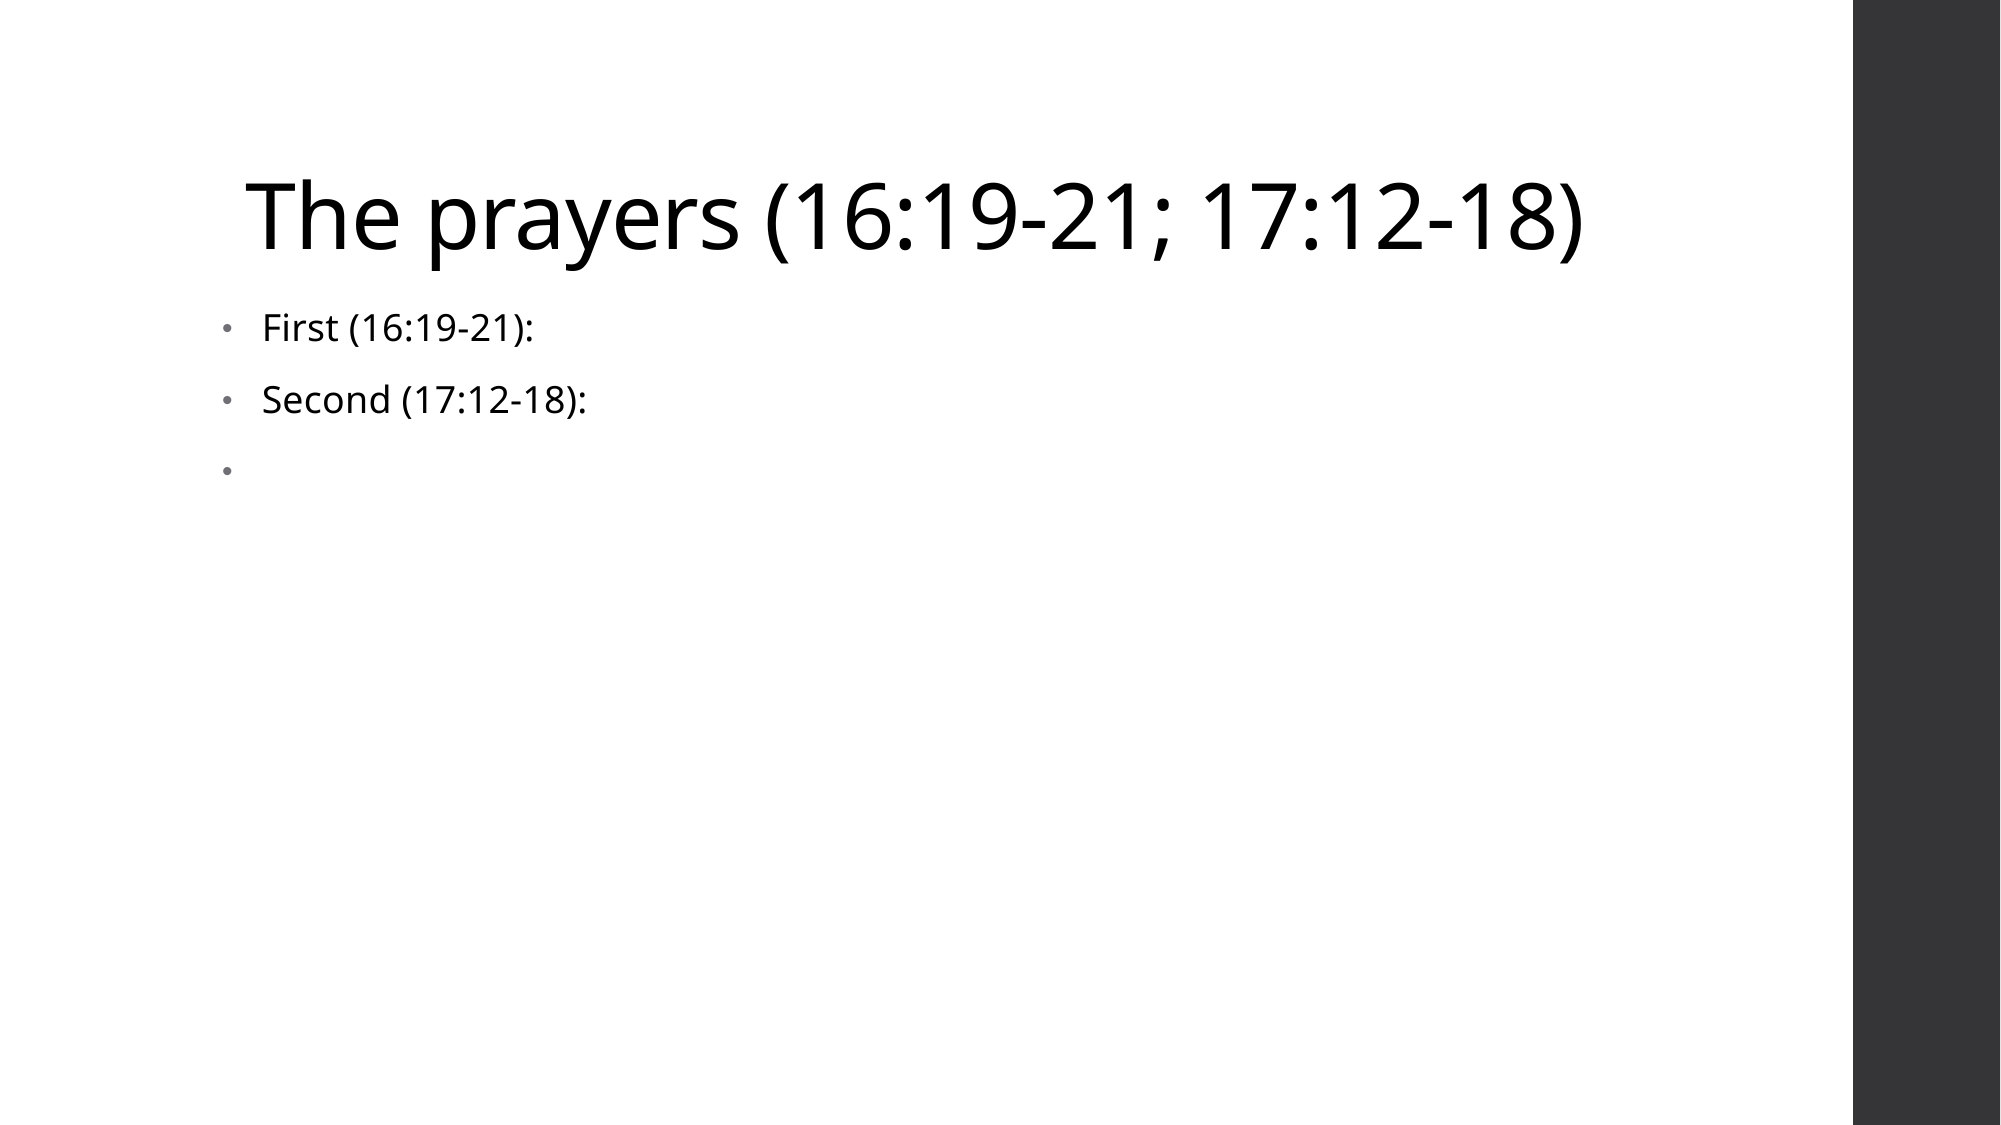

# The prayers (16:19-21; 17:12-18)
 First (16:19-21):
 Second (17:12-18):